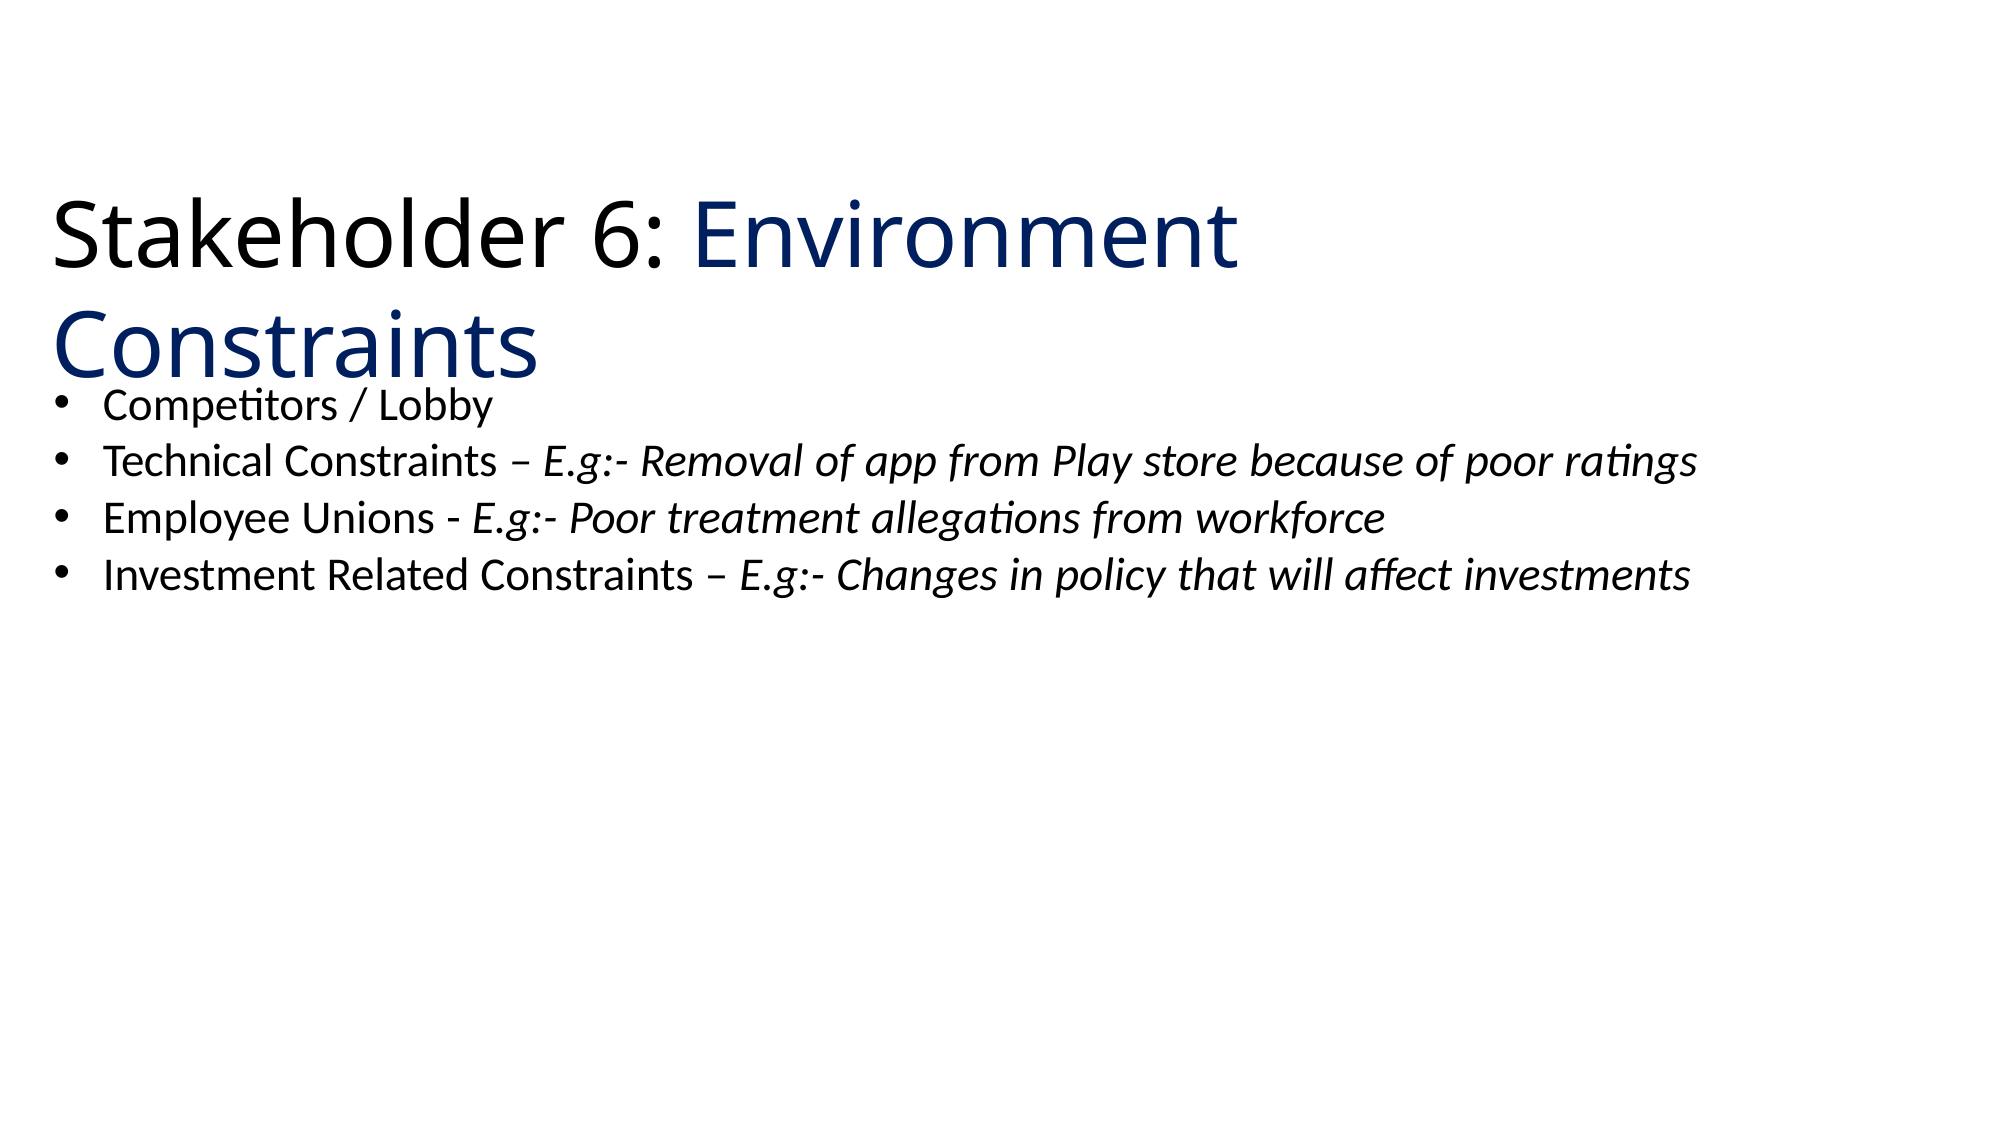

# Stakeholder 6: Environment Constraints
Competitors / Lobby
Technical Constraints – E.g:- Removal of app from Play store because of poor ratings
Employee Unions - E.g:- Poor treatment allegations from workforce
Investment Related Constraints – E.g:- Changes in policy that will affect investments